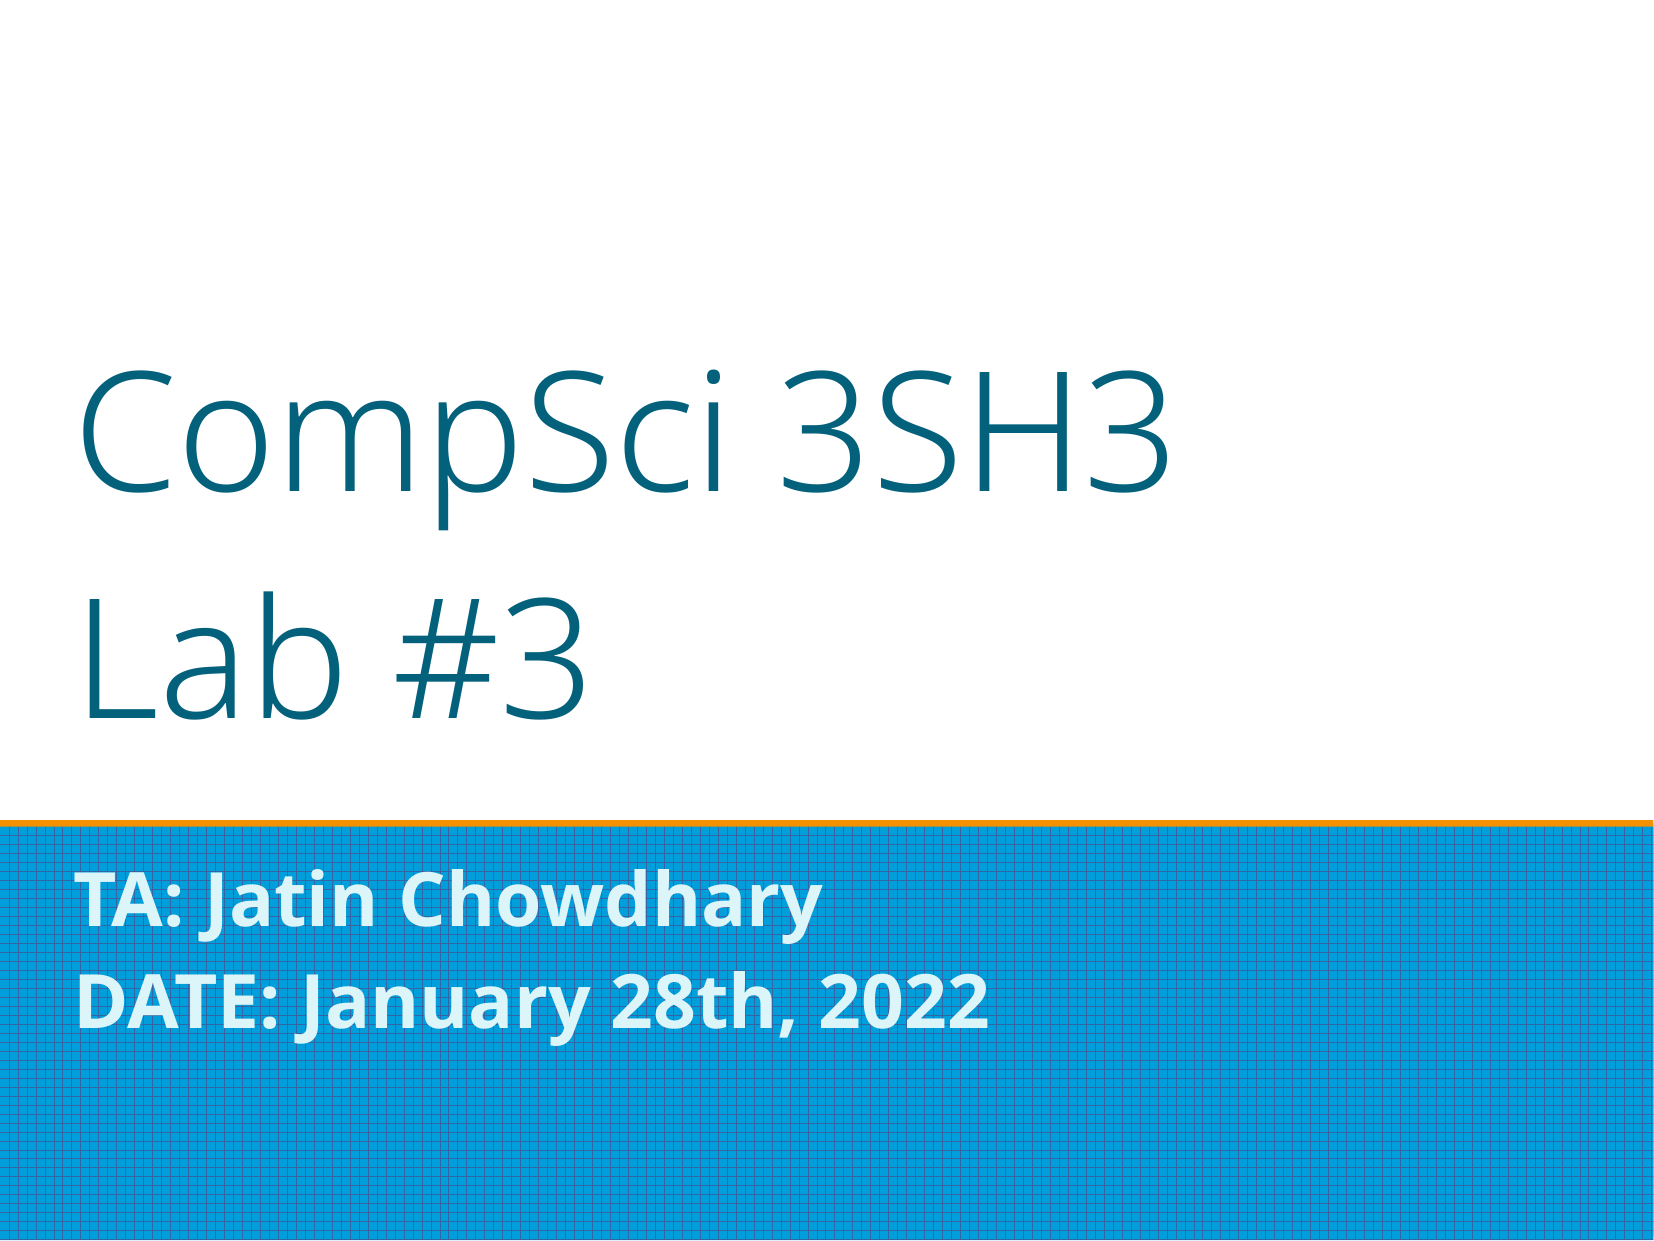

# CompSci 3SH3 Lab #3
TA: Jatin Chowdhary
DATE: January 28th, 2022